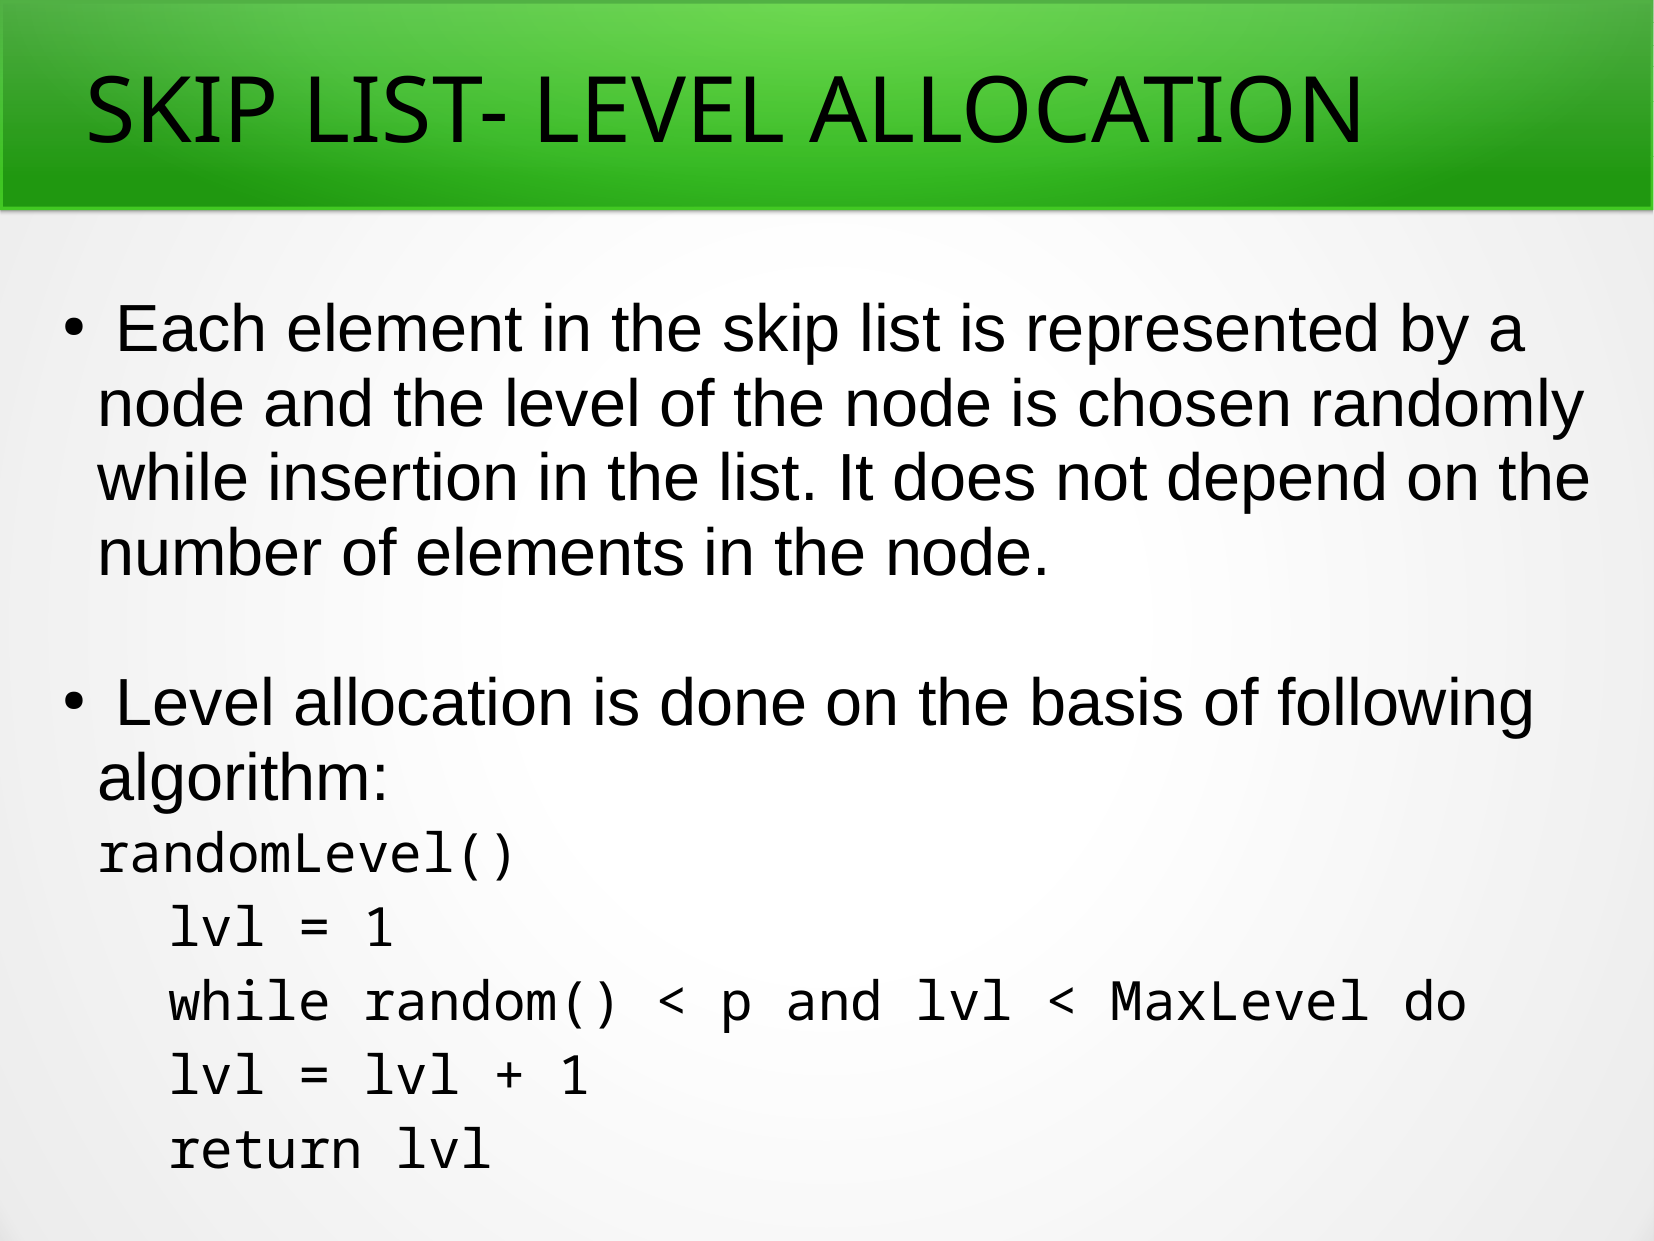

SKIP LIST- LEVEL ALLOCATION
 Each element in the skip list is represented by a node and the level of the node is chosen randomly while insertion in the list. It does not depend on the number of elements in the node.
 Level allocation is done on the basis of following algorithm:
randomLevel()
lvl = 1
while random() < p and lvl < MaxLevel do
lvl = lvl + 1
return lvl